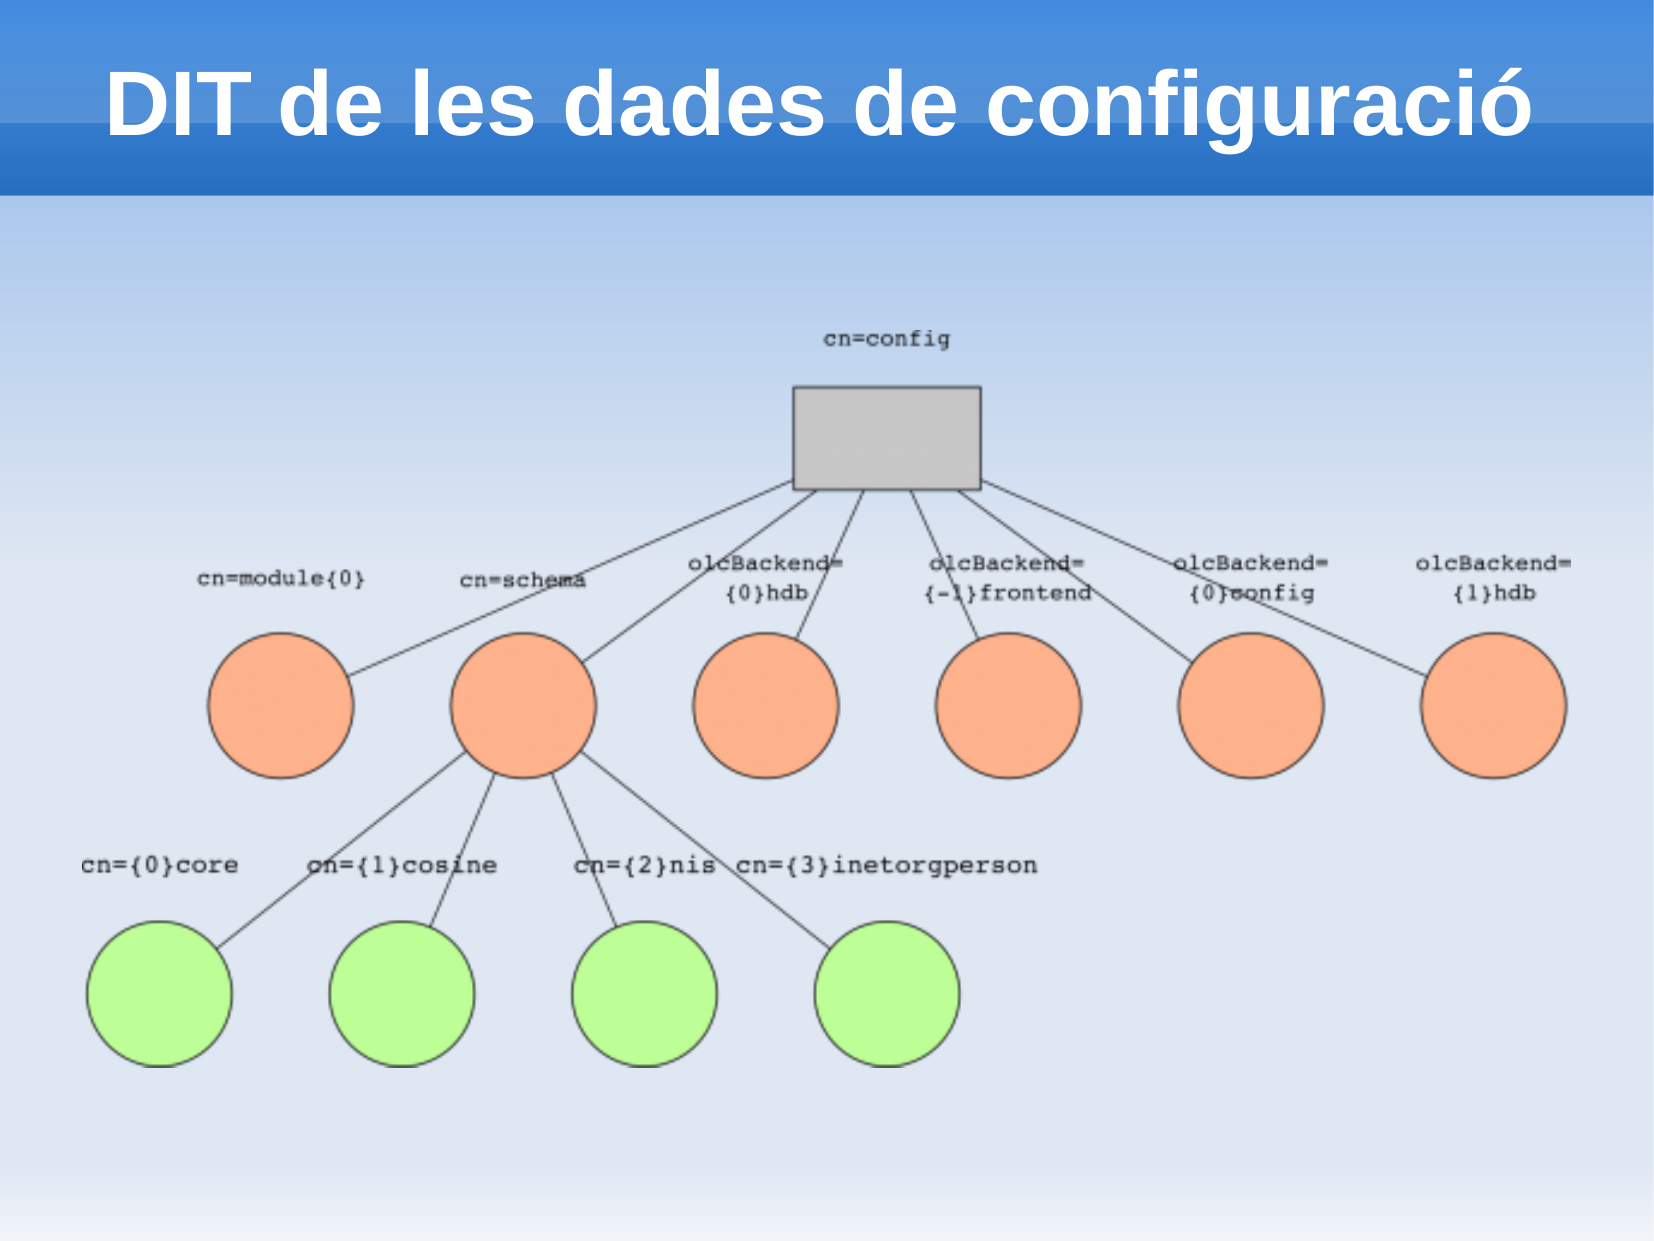

# DIT de les dades de configuració